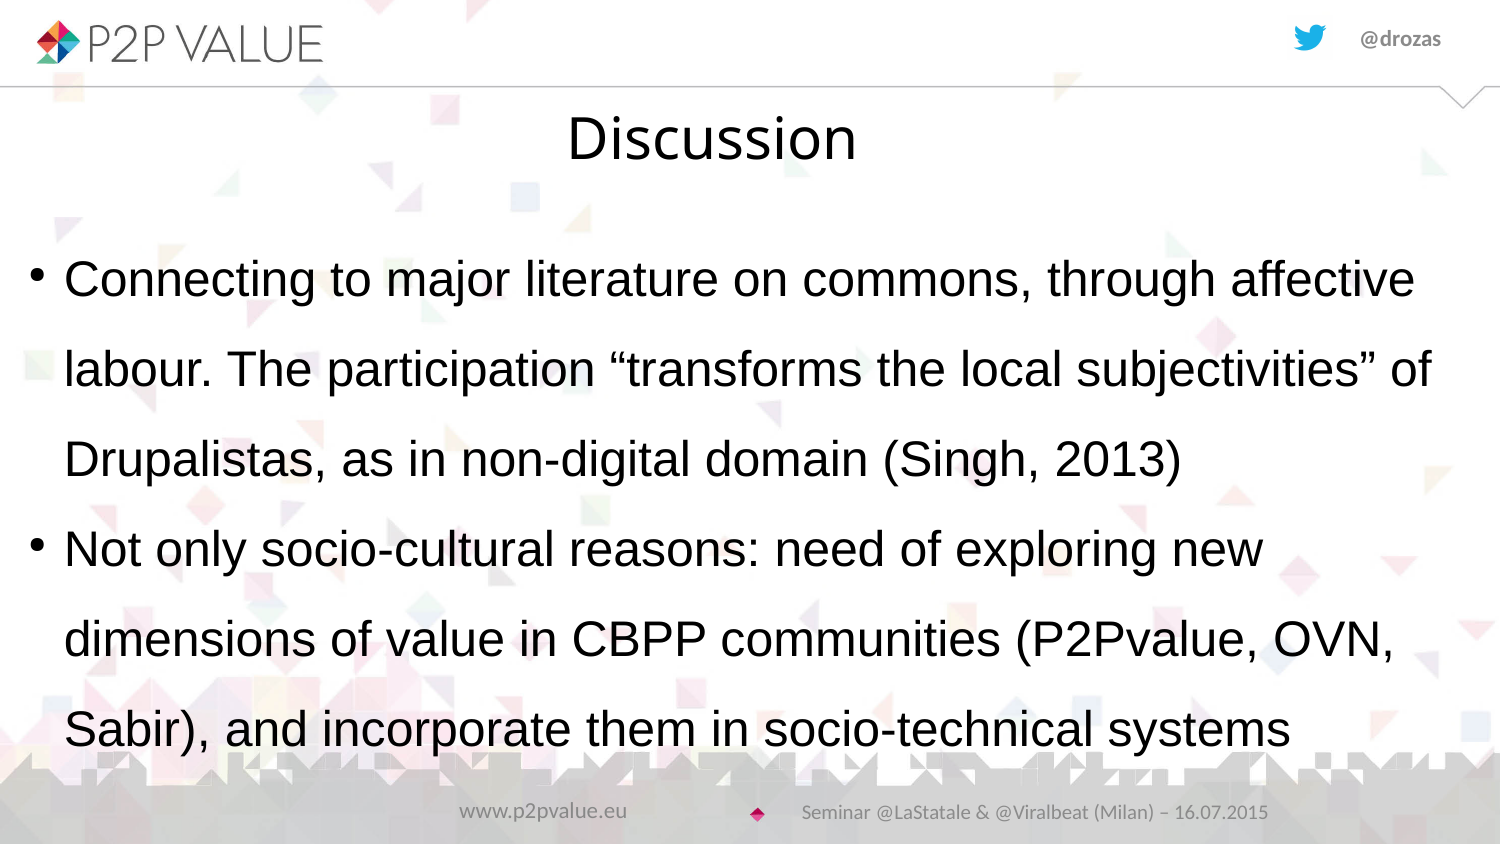

@drozas
# Discussion
Connecting to major literature on commons, through affective labour. The participation “transforms the local subjectivities” of Drupalistas, as in non-digital domain (Singh, 2013)
Not only socio-cultural reasons: need of exploring new dimensions of value in CBPP communities (P2Pvalue, OVN, Sabir), and incorporate them in socio-technical systems
Seminar @LaStatale & @Viralbeat (Milan) – 16.07.2015
www.p2pvalue.eu